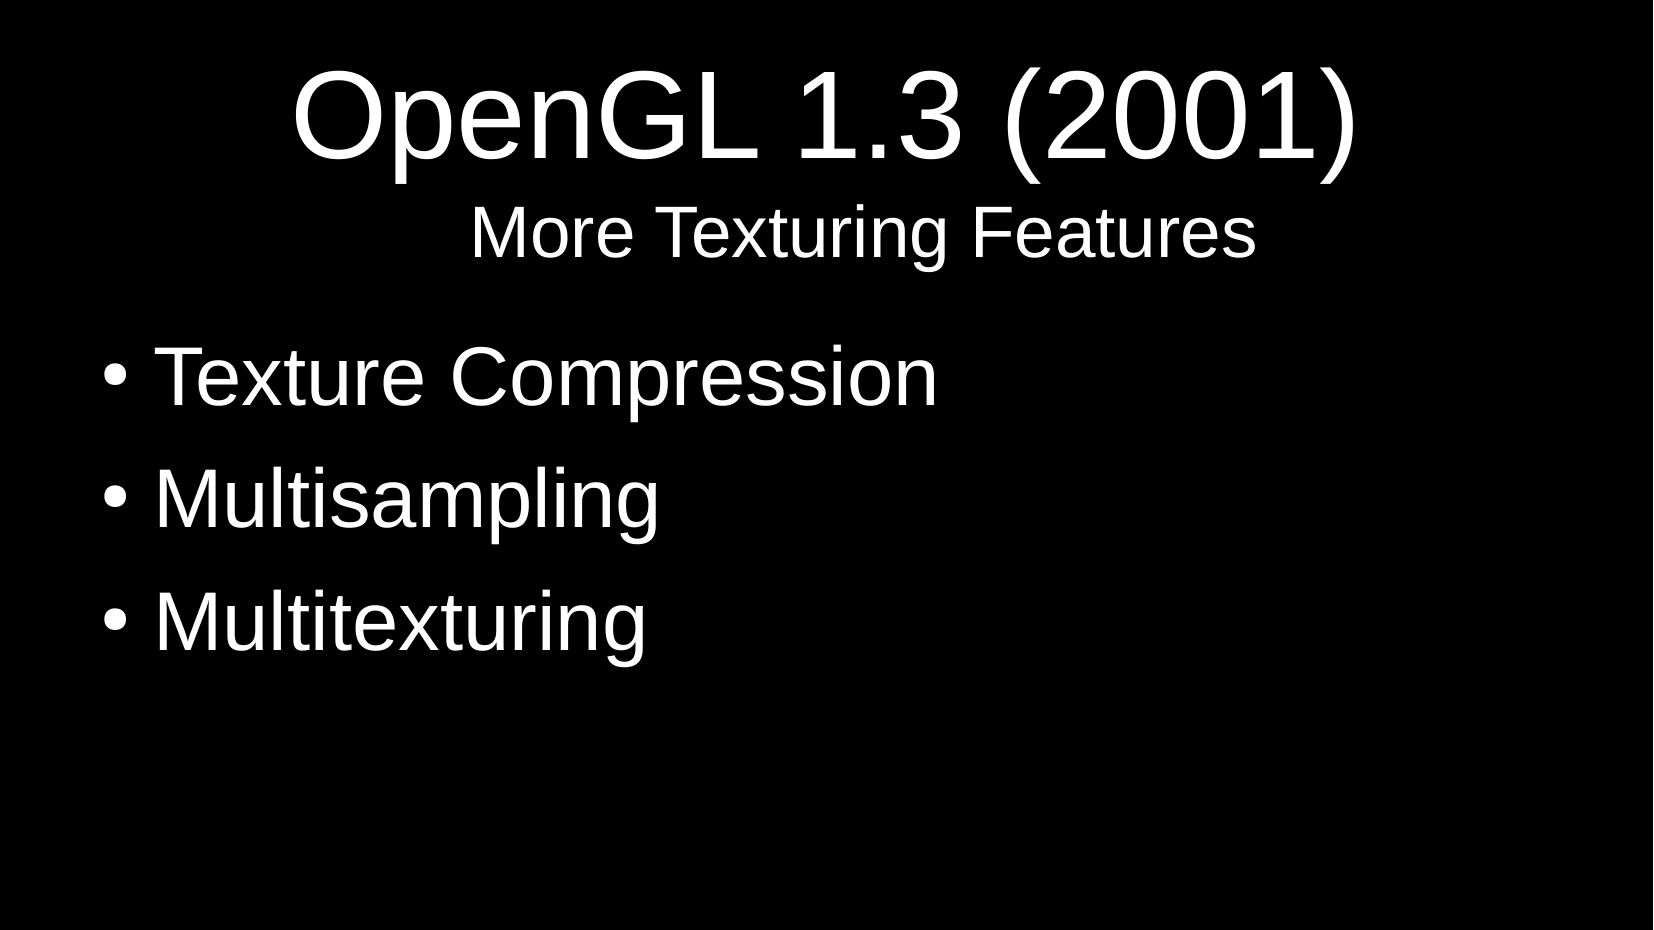

# OpenGL 1.3 (2001)
	More Texturing Features
Texture Compression
Multisampling
Multitexturing